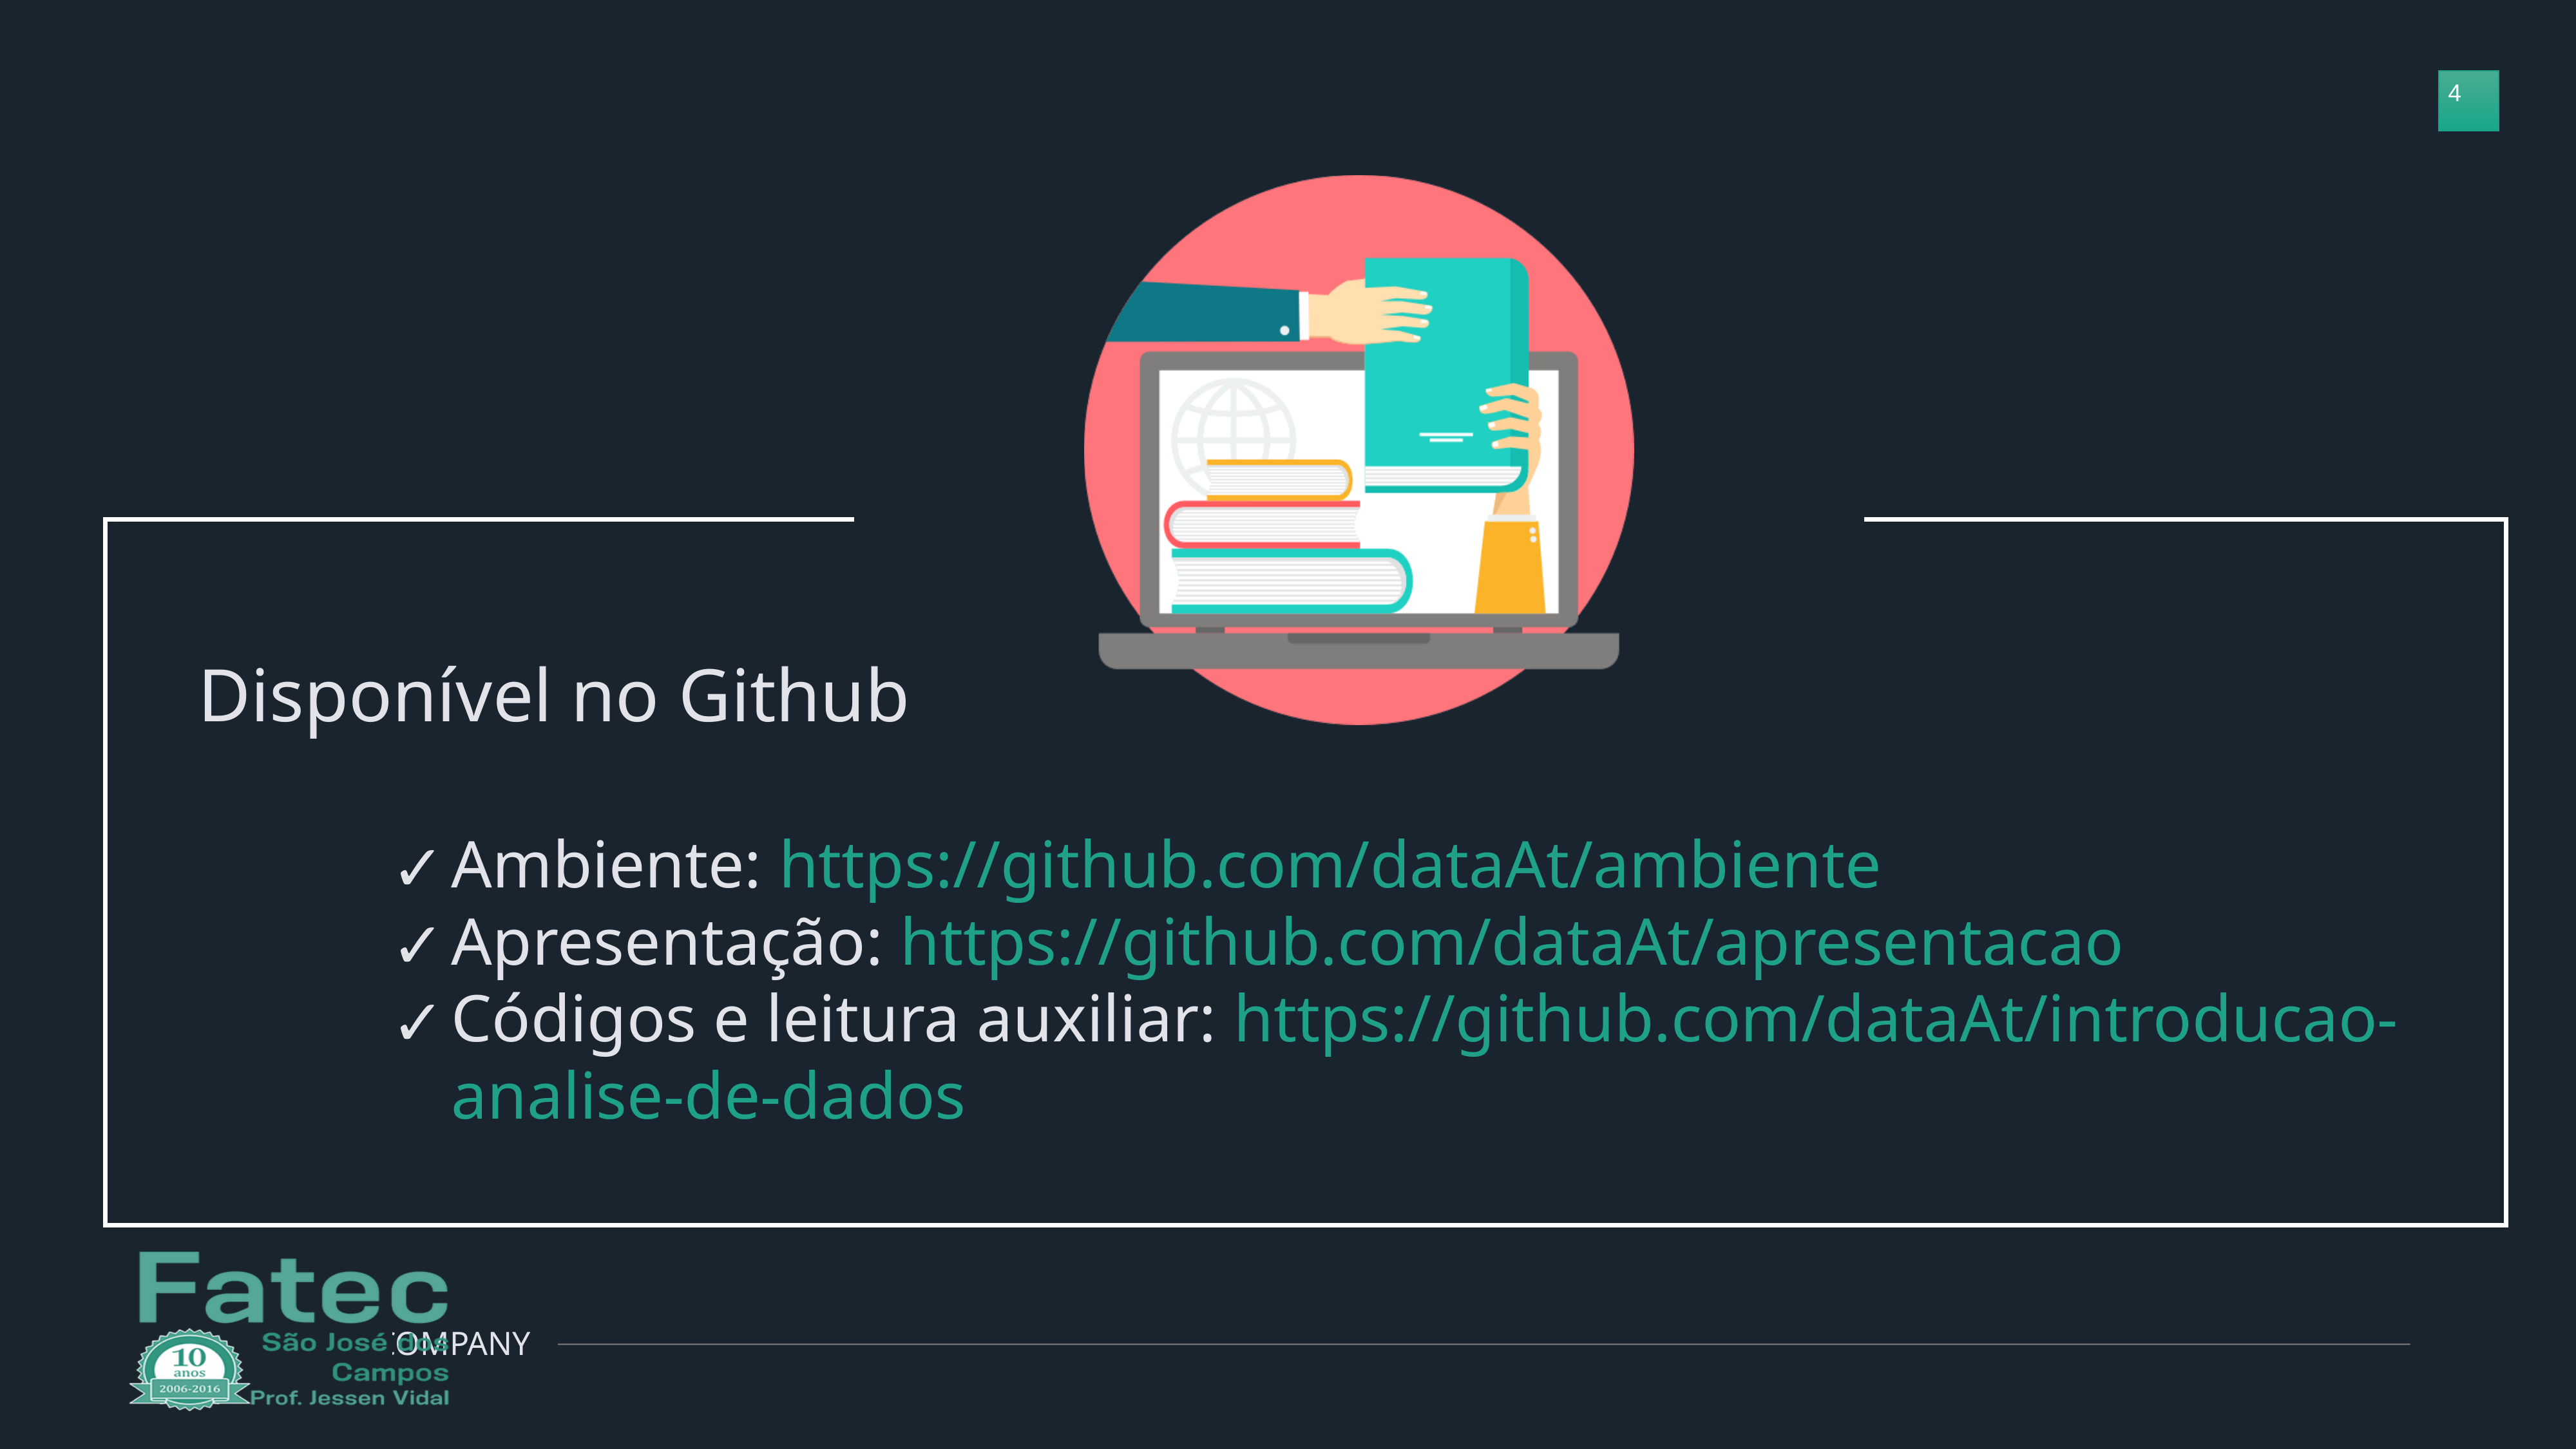

Disponível no Github
Ambiente: https://github.com/dataAt/ambiente
Apresentação: https://github.com/dataAt/apresentacao
Códigos e leitura auxiliar: https://github.com/dataAt/introducao-analise-de-dados